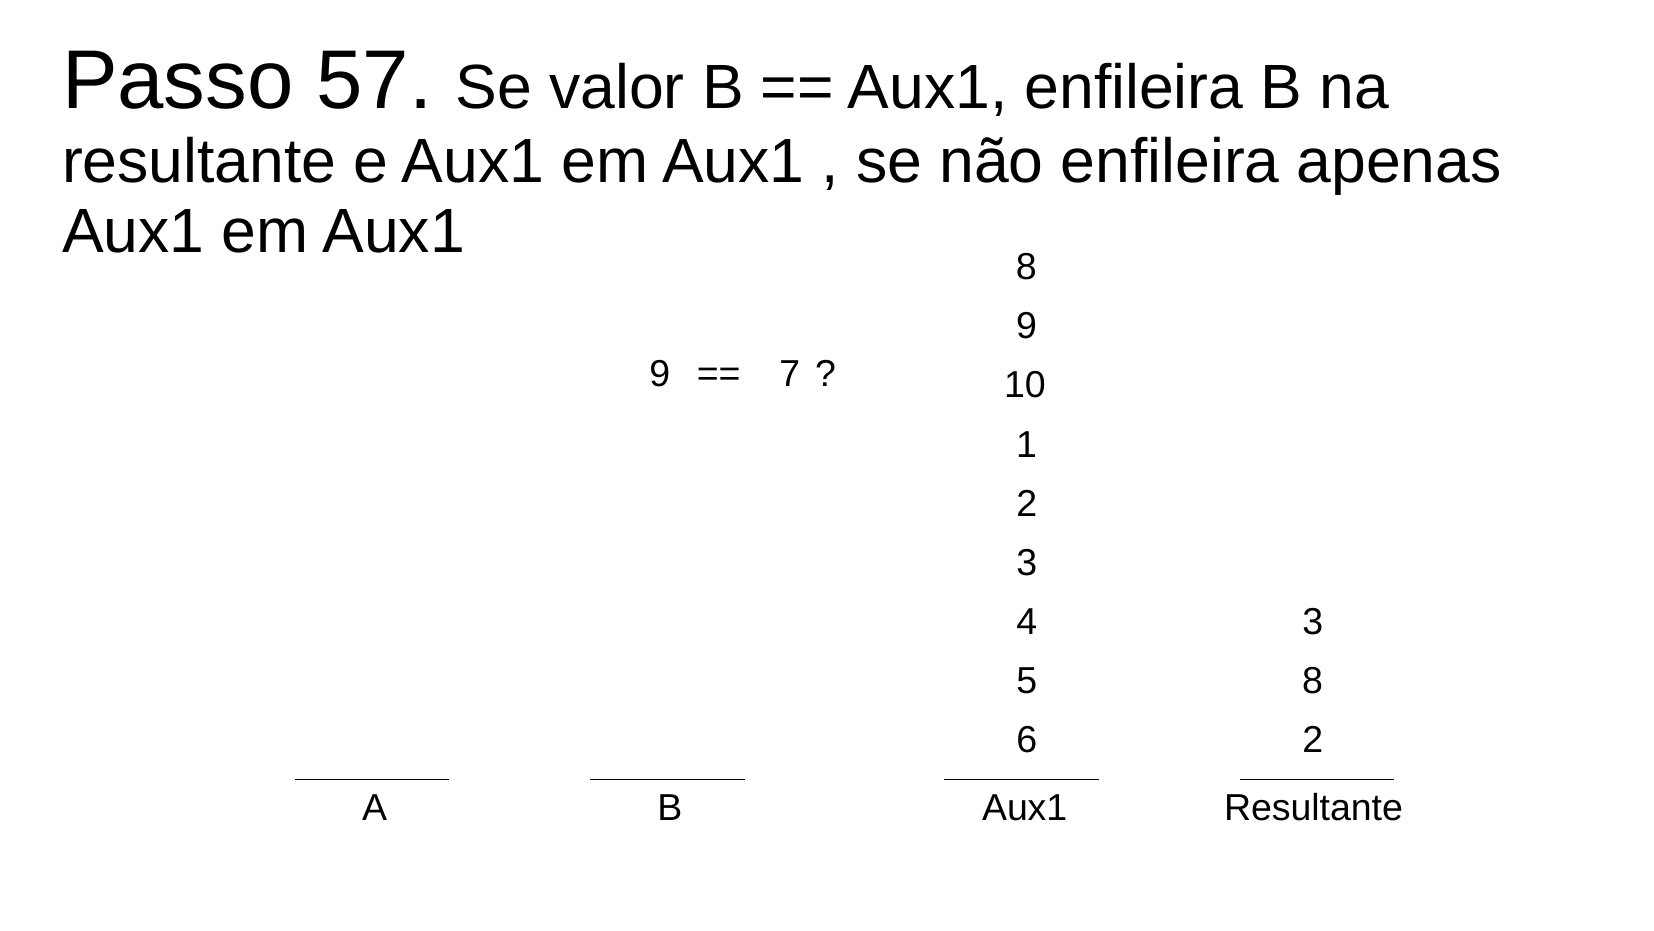

Passo 57. Se valor B == Aux1, enfileira B na resultante e Aux1 em Aux1 , se não enfileira apenas Aux1 em Aux1
8
9
9
==
7
?
10
1
2
3
4
3
5
8
6
2
A
B
Aux1
Resultante